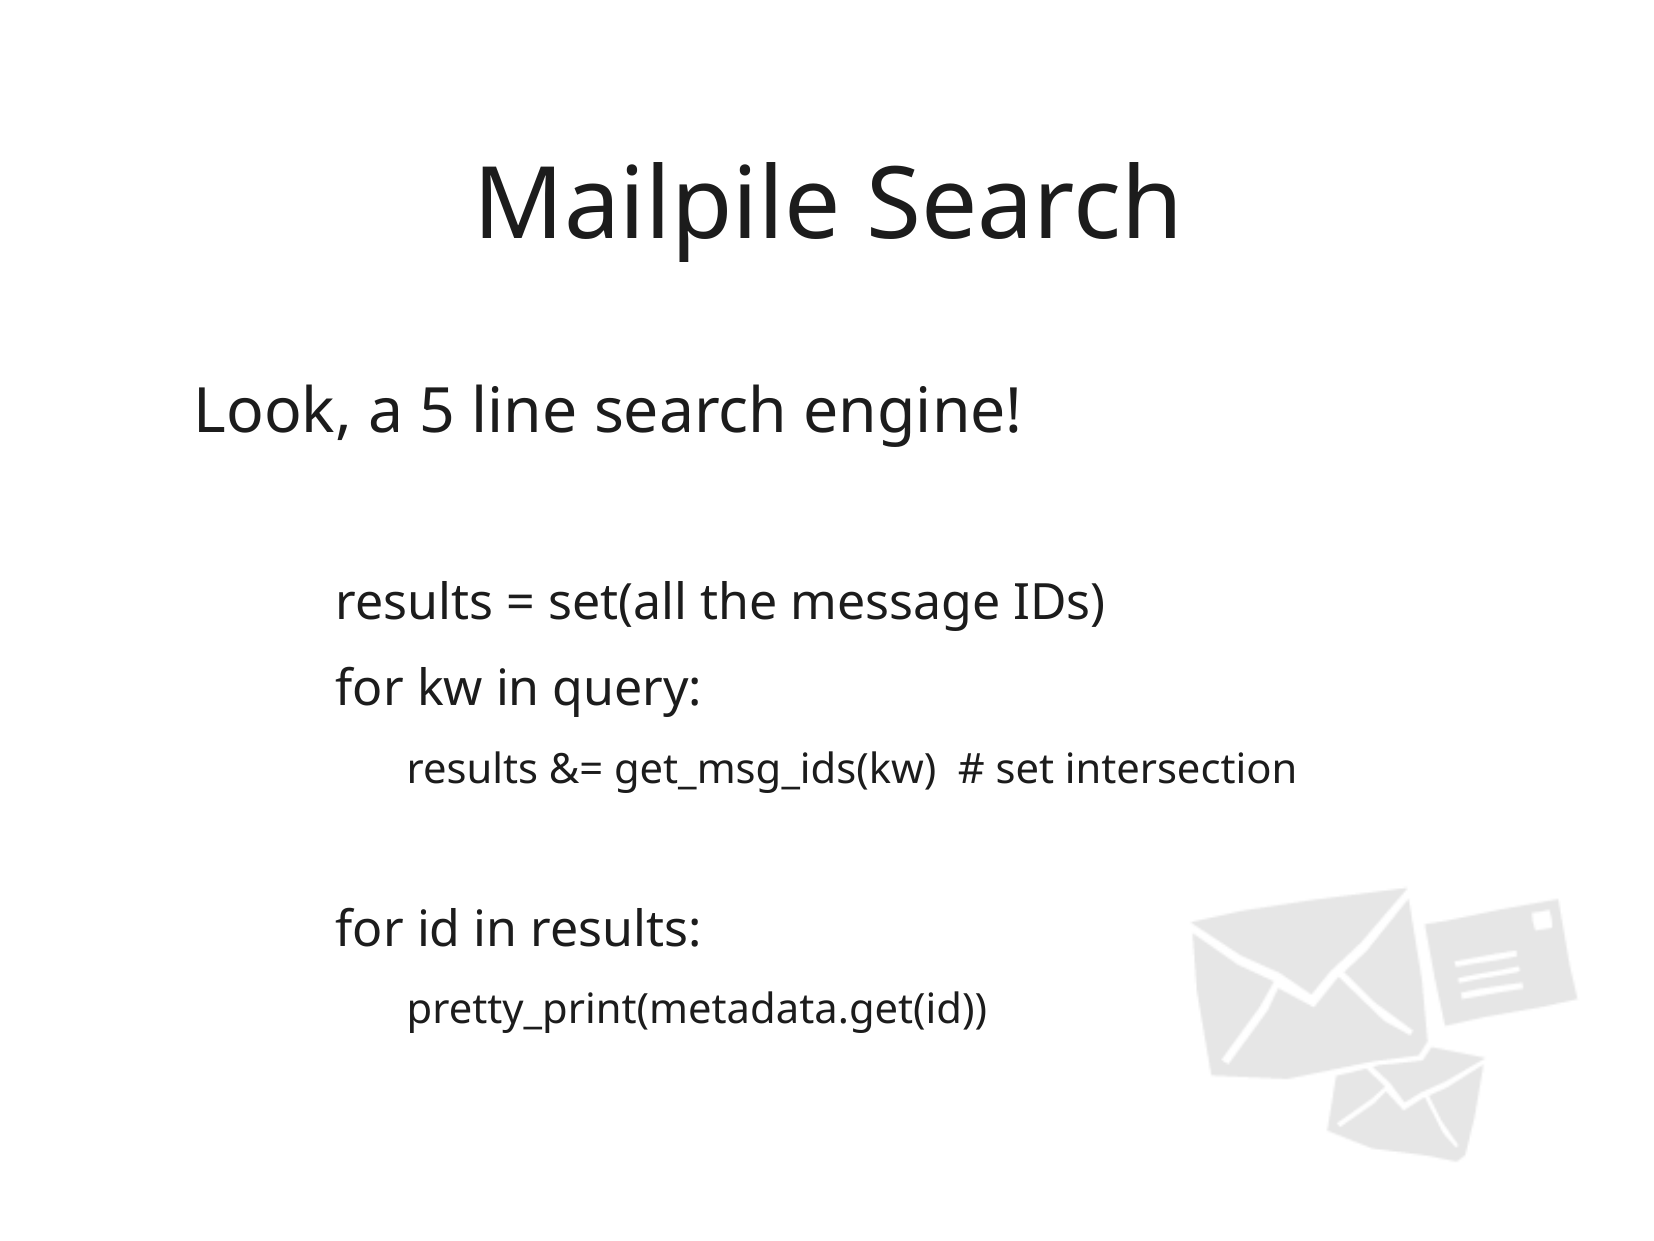

# Mailpile Search
Look, a 5 line search engine!
results = set(all the message IDs)
for kw in query:
results &= get_msg_ids(kw) # set intersection
for id in results:
pretty_print(metadata.get(id))